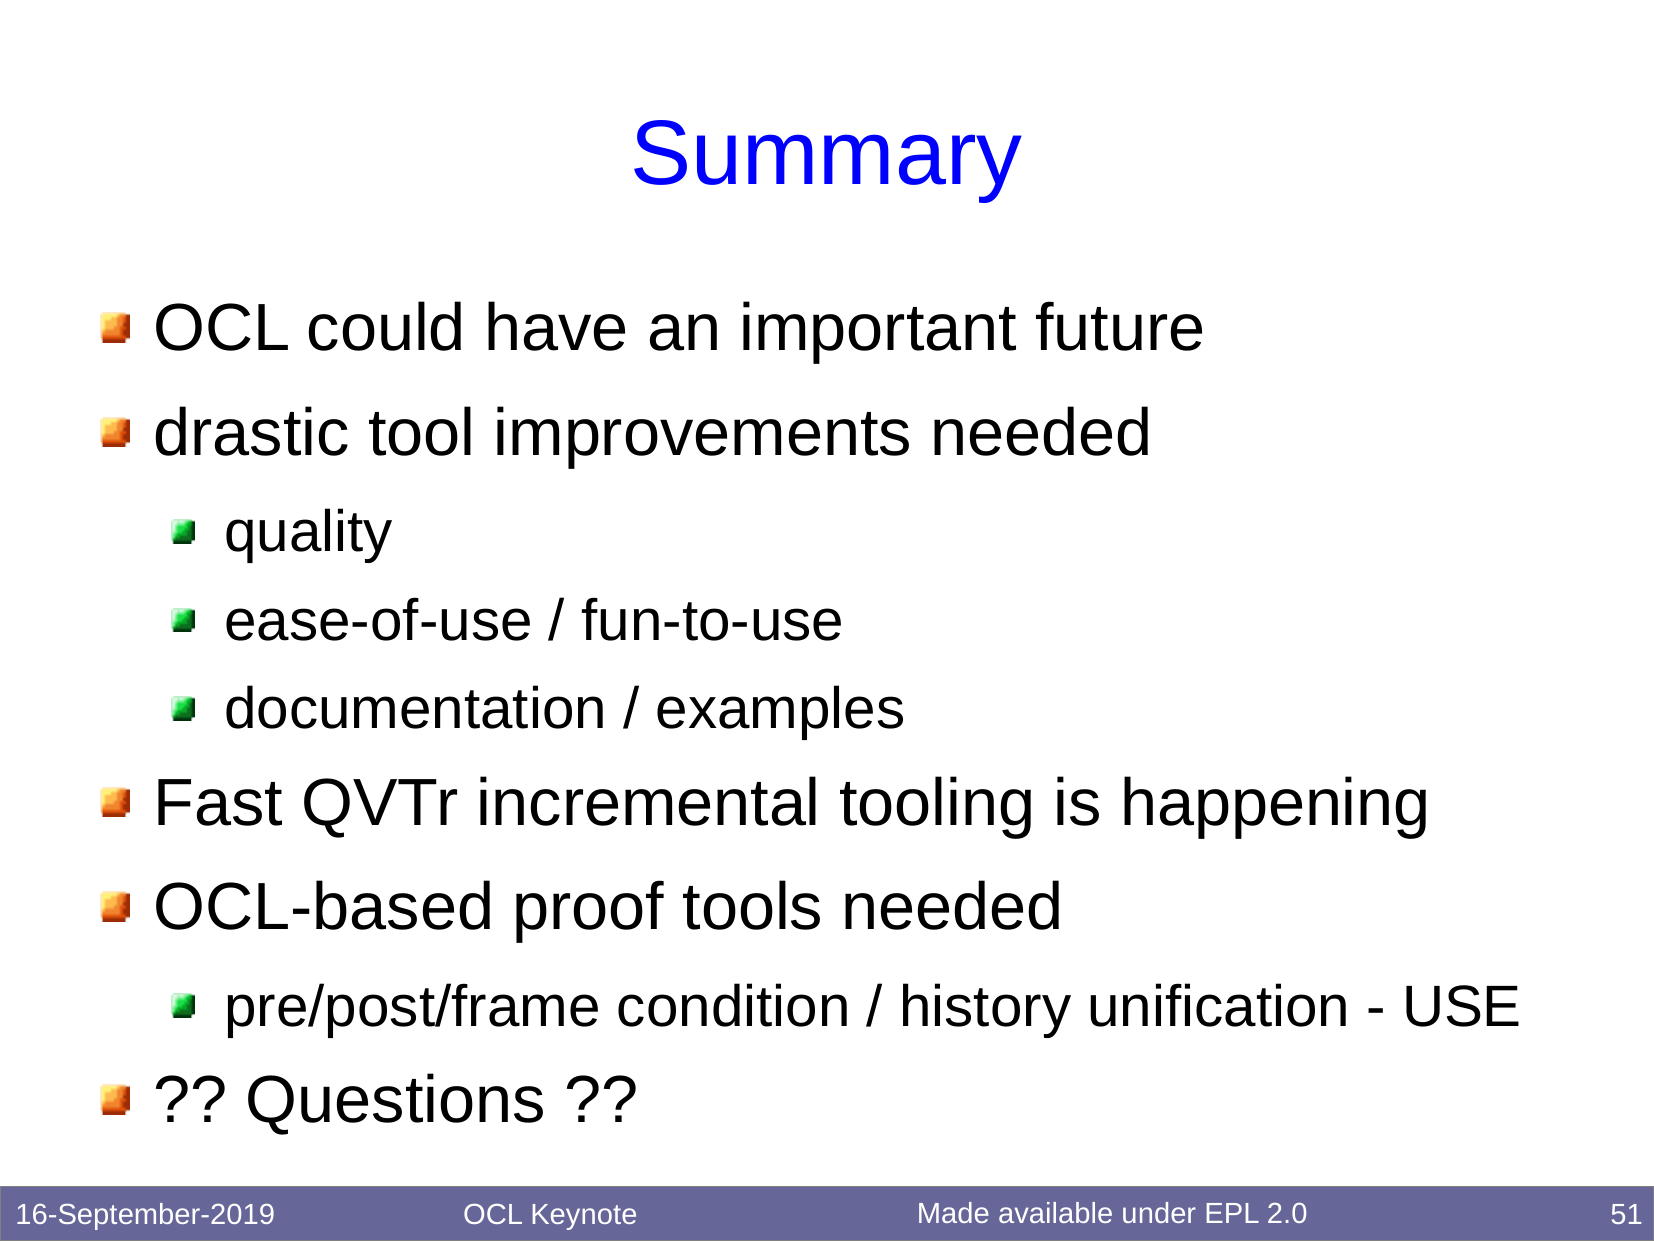

# Summary
OCL could have an important future
drastic tool improvements needed
quality
ease-of-use / fun-to-use
documentation / examples
Fast QVTr incremental tooling is happening
OCL-based proof tools needed
pre/post/frame condition / history unification - USE
?? Questions ??
16-September-2019
OCL Keynote
51